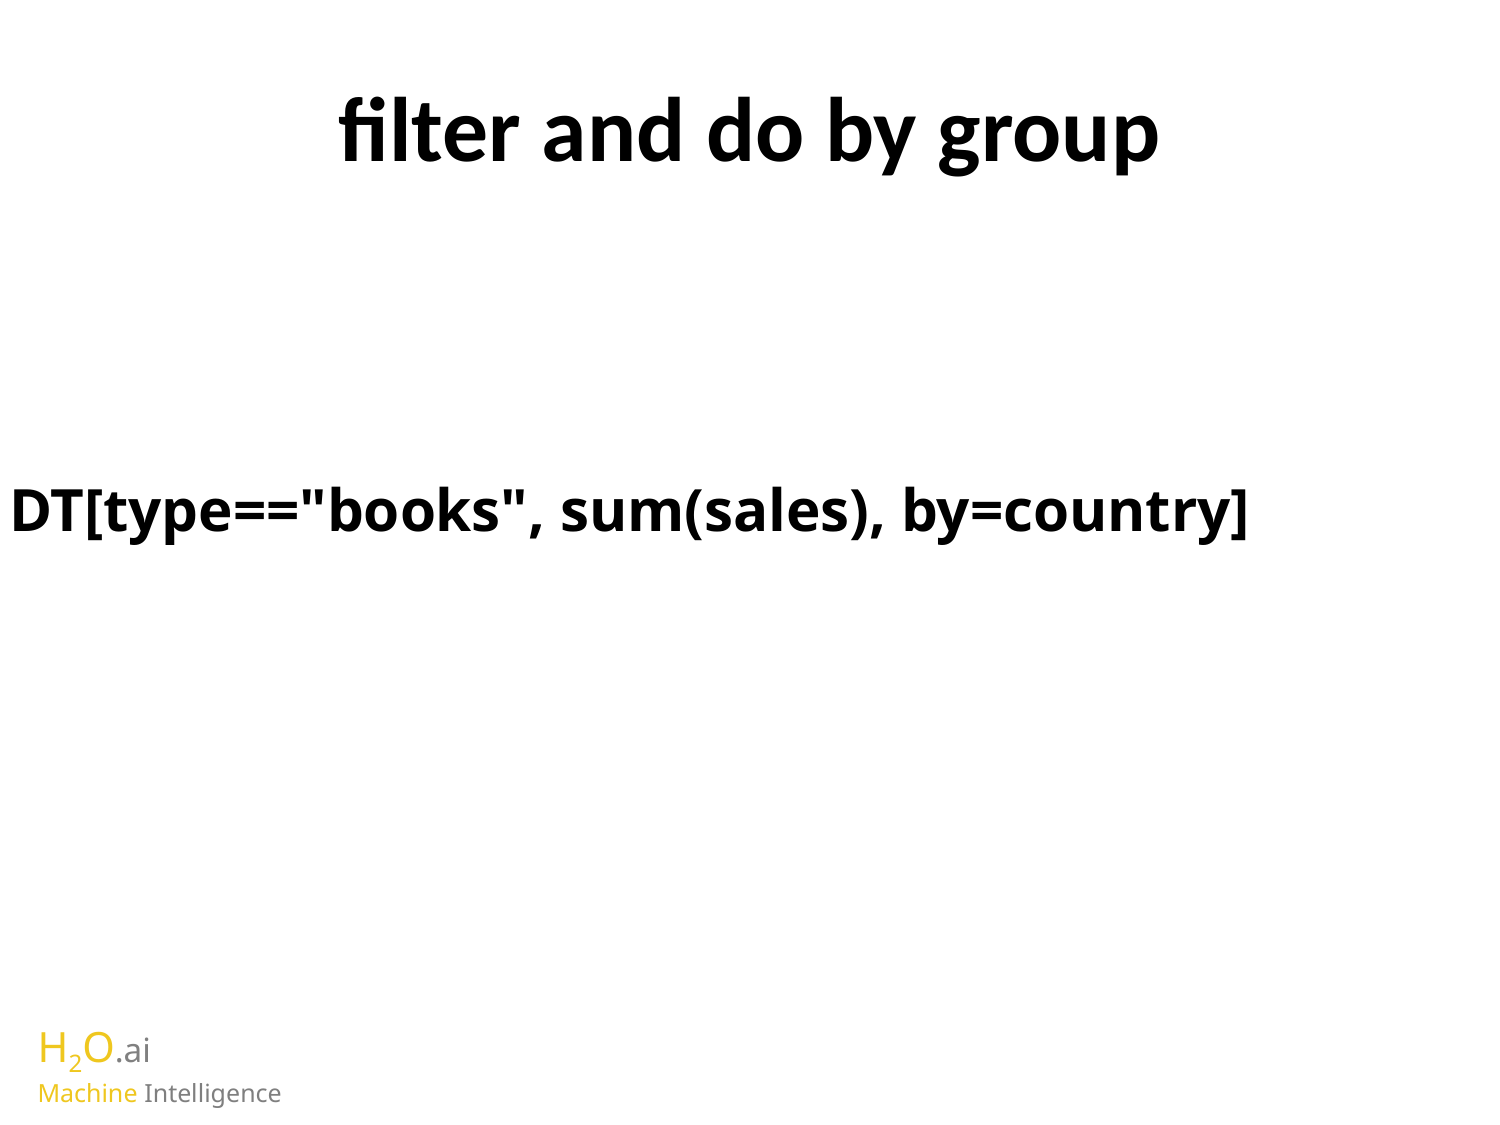

# filter and do by group
 DT[type=="books", sum(sales), by=country]